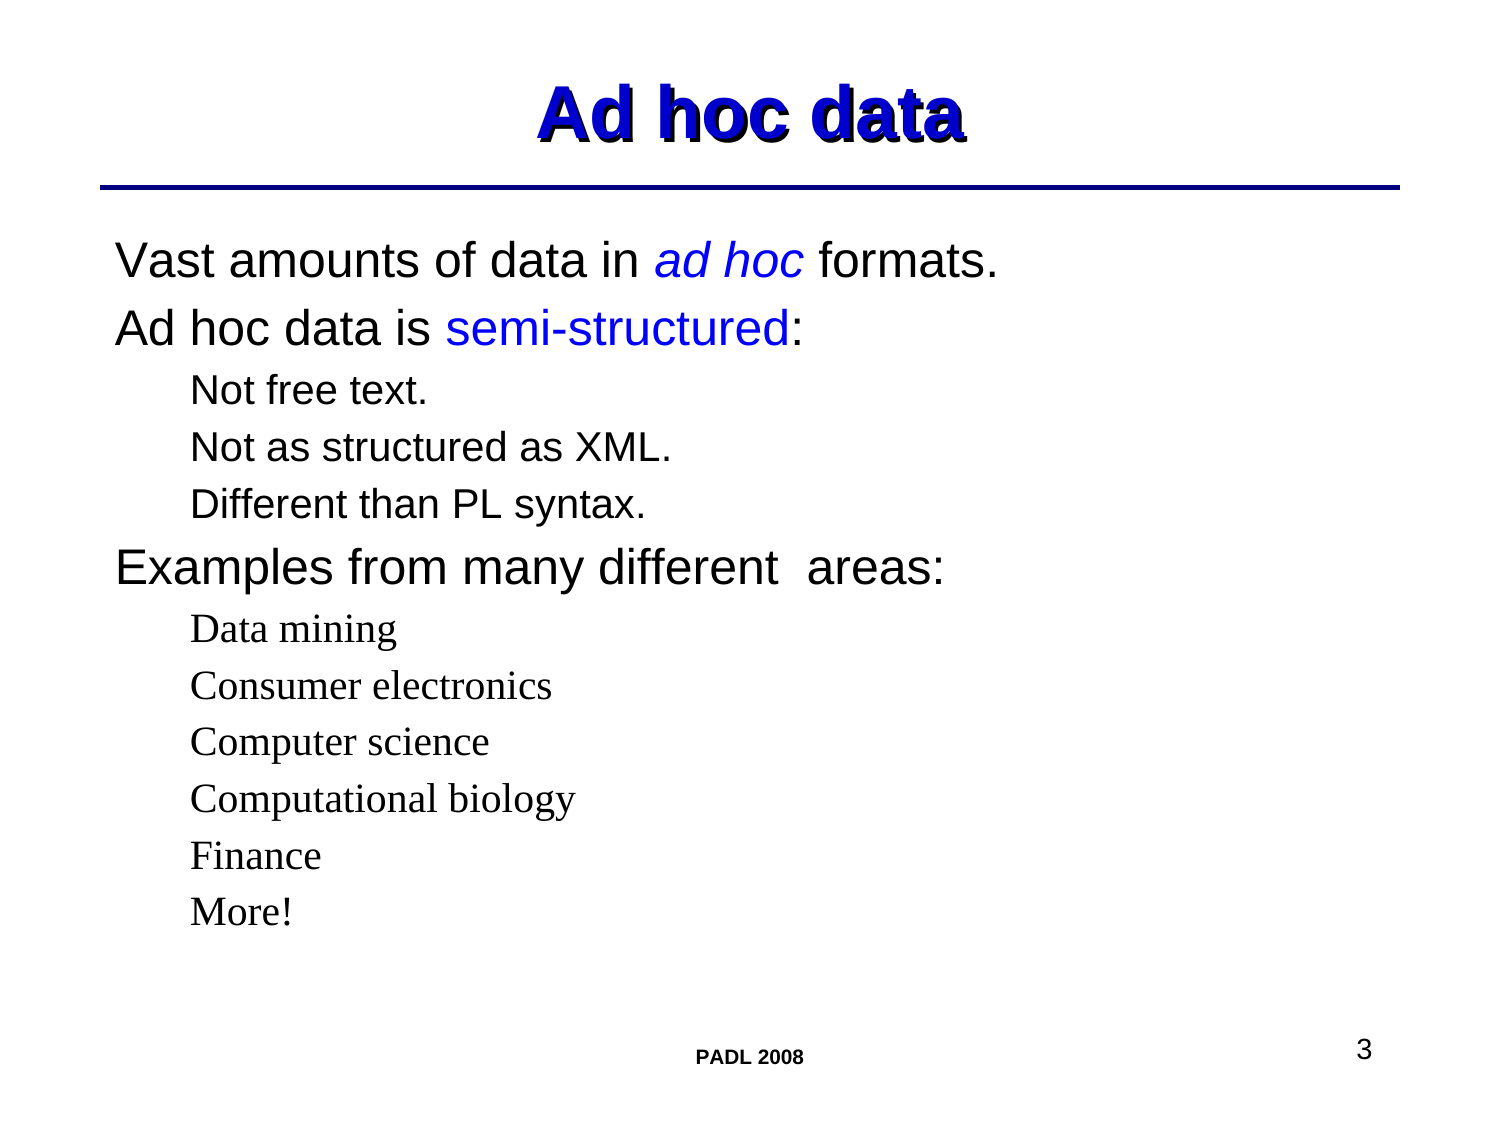

# Ad hoc data
Vast amounts of data in ad hoc formats.
Ad hoc data is semi-structured:
Not free text.
Not as structured as XML.
Different than PL syntax.
Examples from many different areas:
Data mining
Consumer electronics
Computer science
Computational biology
Finance
More!
3